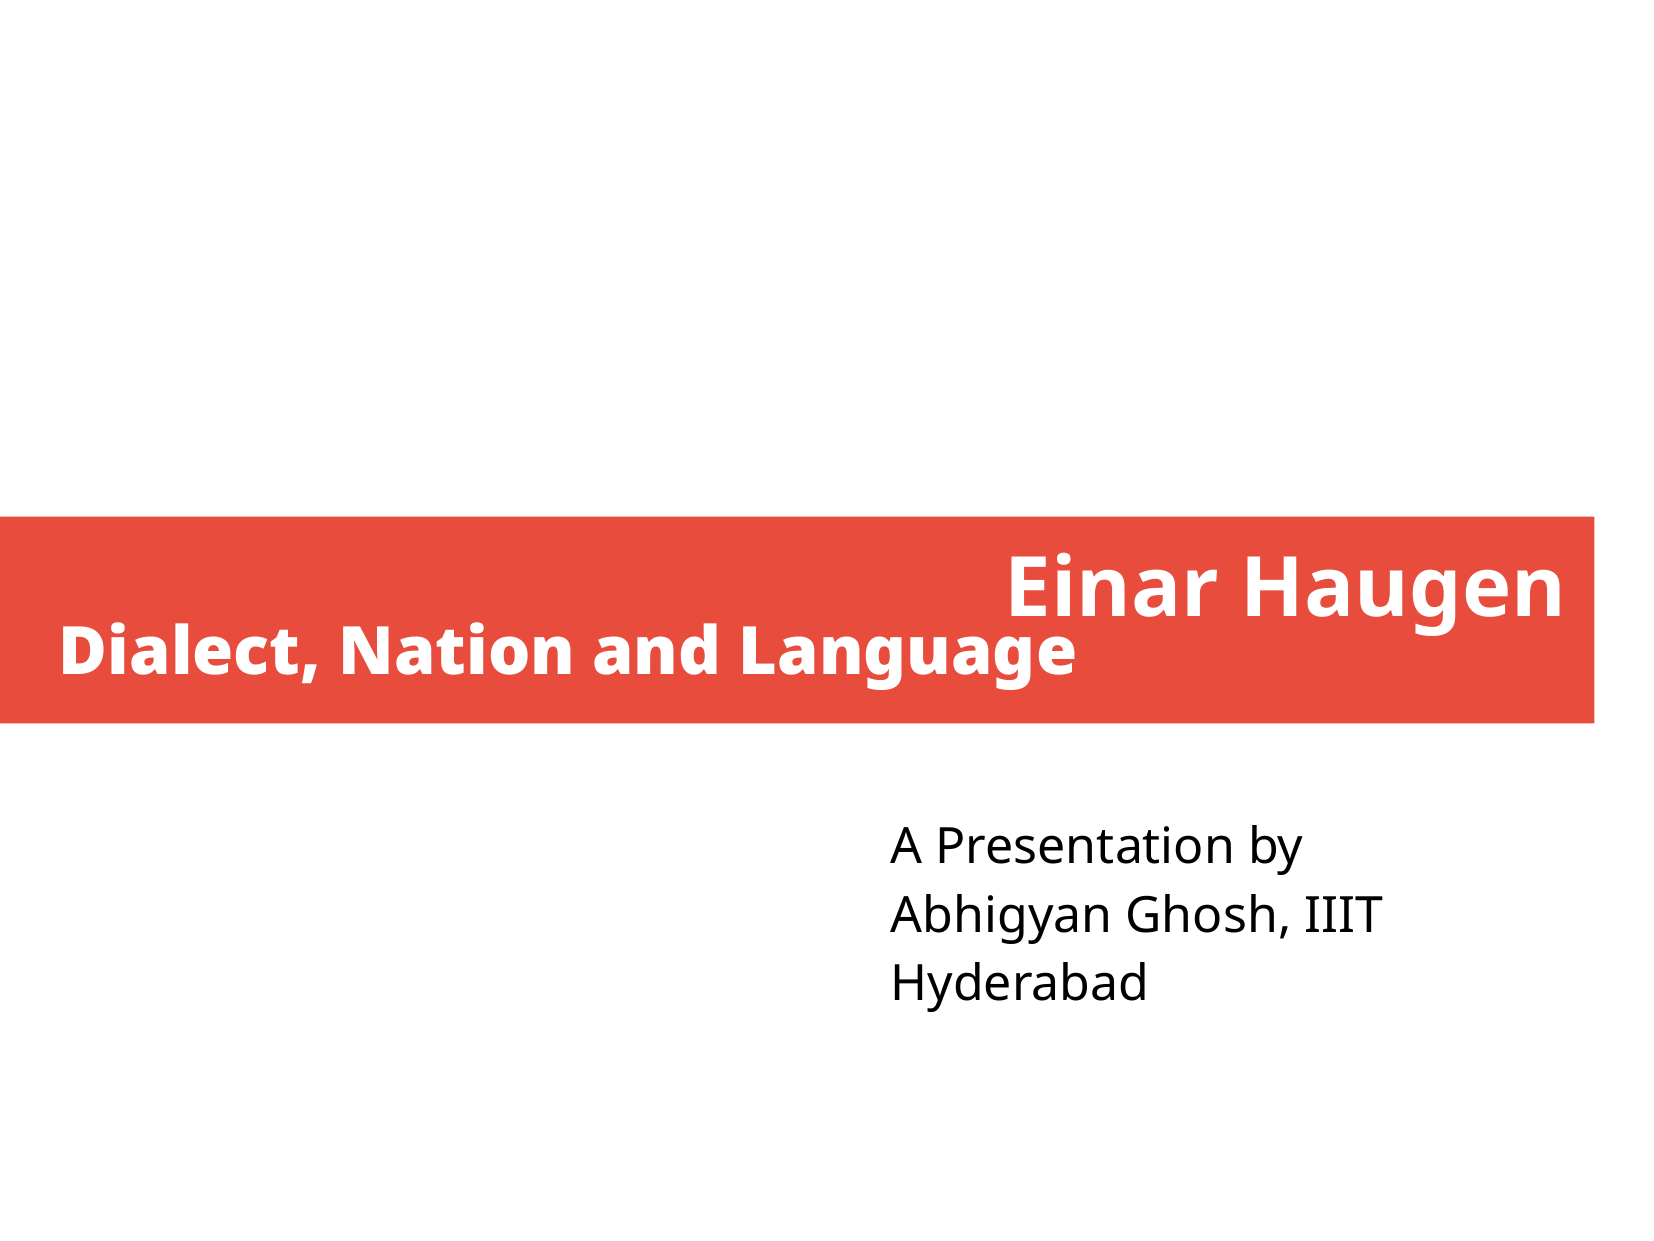

Einar Haugen
# Dialect, Nation and Language
A Presentation by
Abhigyan Ghosh, IIIT Hyderabad